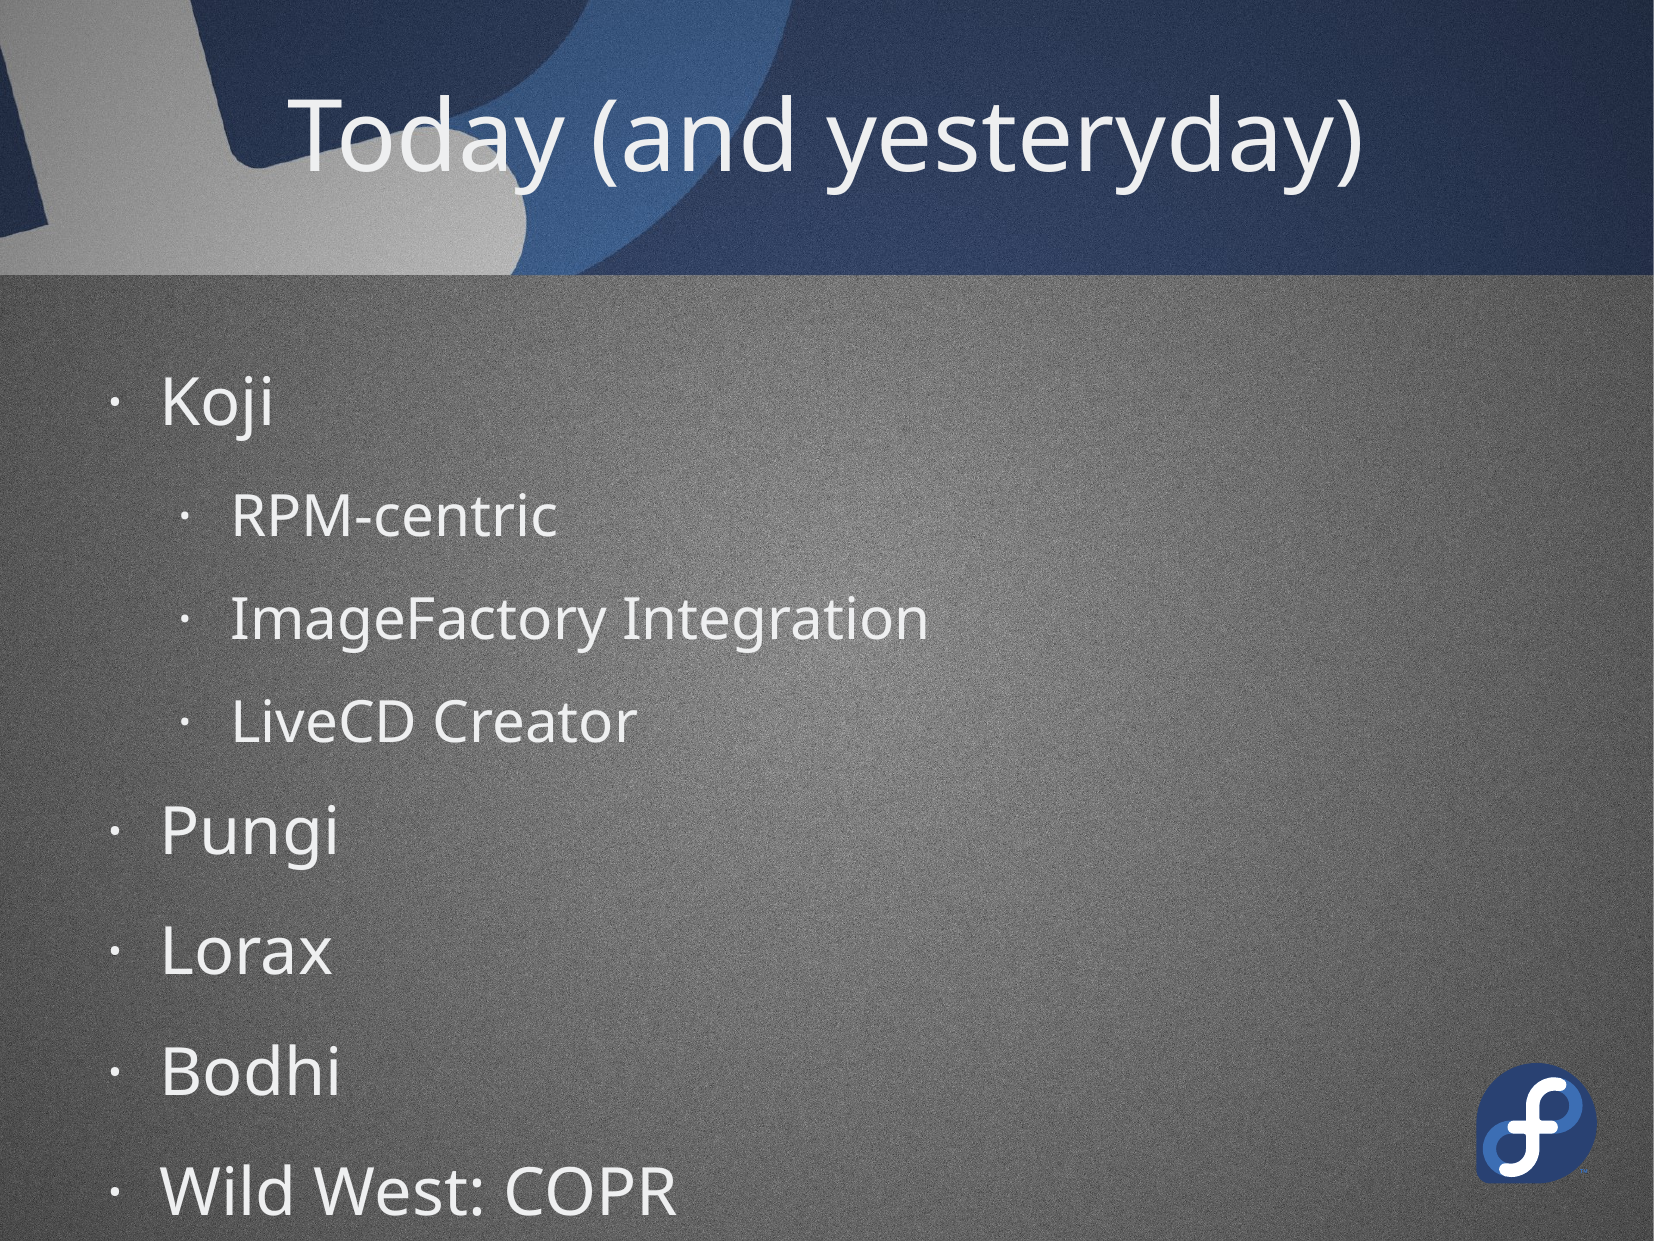

# Today (and yesteryday)
Koji
RPM-centric
ImageFactory Integration
LiveCD Creator
Pungi
Lorax
Bodhi
Wild West: COPR